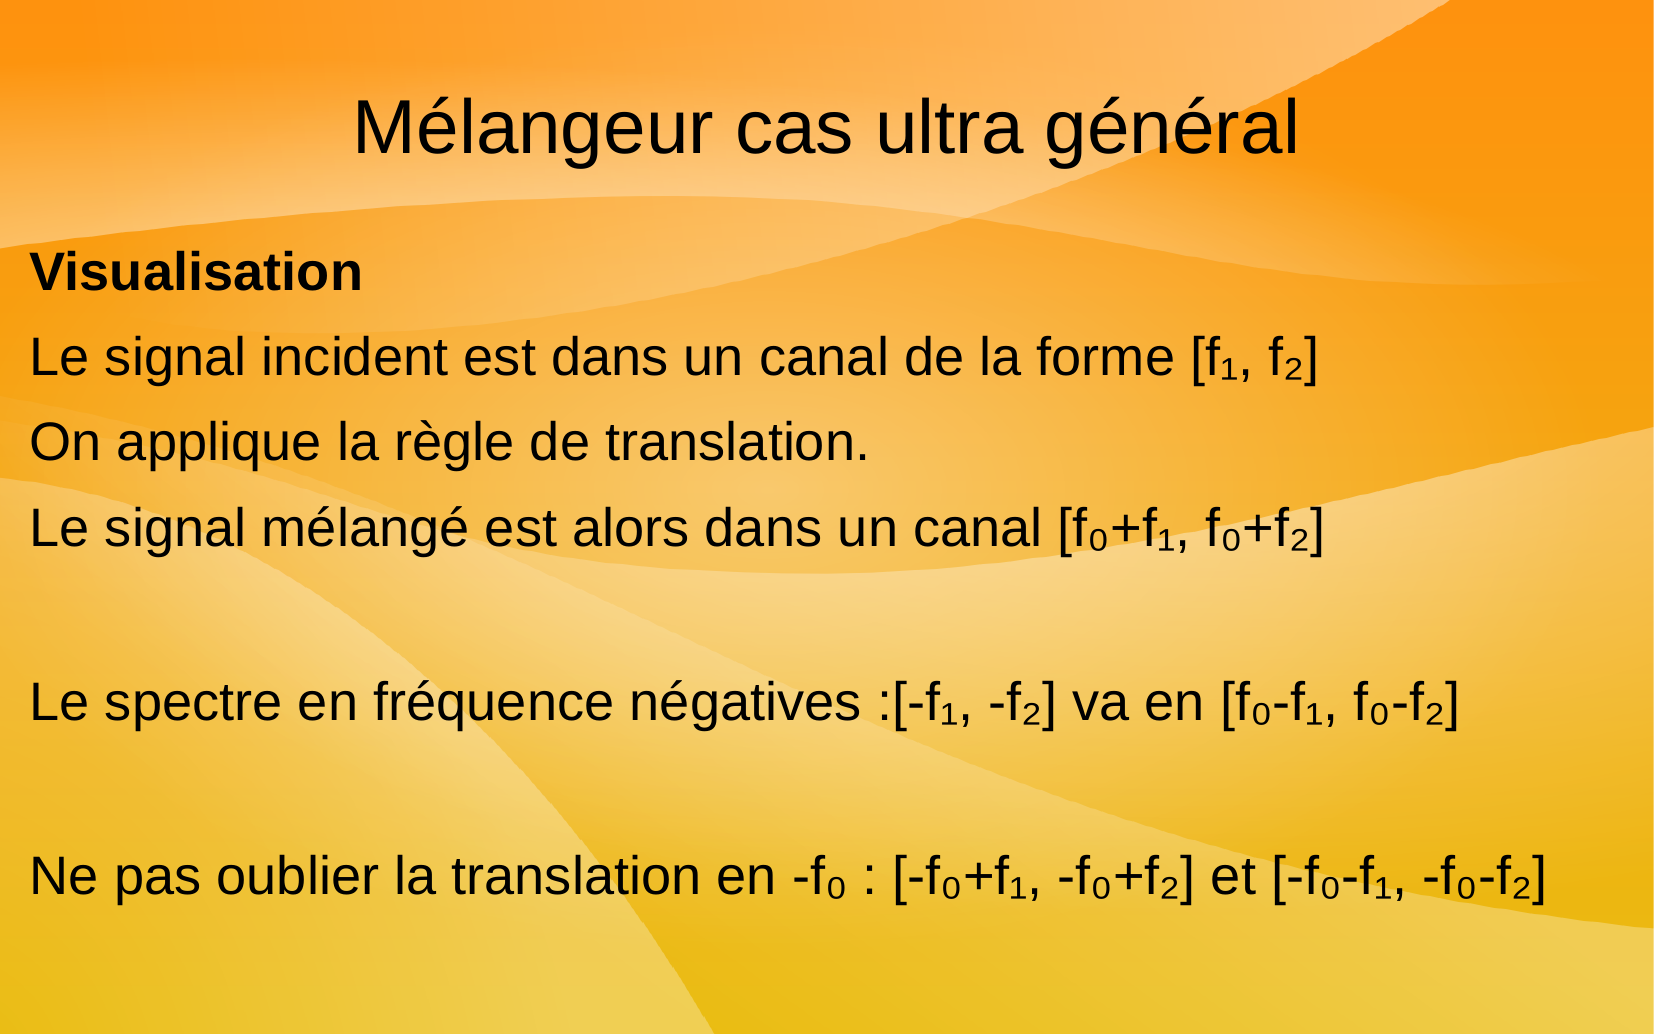

# Mélangeur cas ultra général
Visualisation
Le signal incident est dans un canal de la forme [f₁, f₂]
On applique la règle de translation.
Le signal mélangé est alors dans un canal [f₀+f₁, f₀+f₂]
Le spectre en fréquence négatives :[-f₁, -f₂] va en [f₀-f₁, f₀-f₂]
Ne pas oublier la translation en -f₀ : [-f₀+f₁, -f₀+f₂] et [-f₀-f₁, -f₀-f₂]